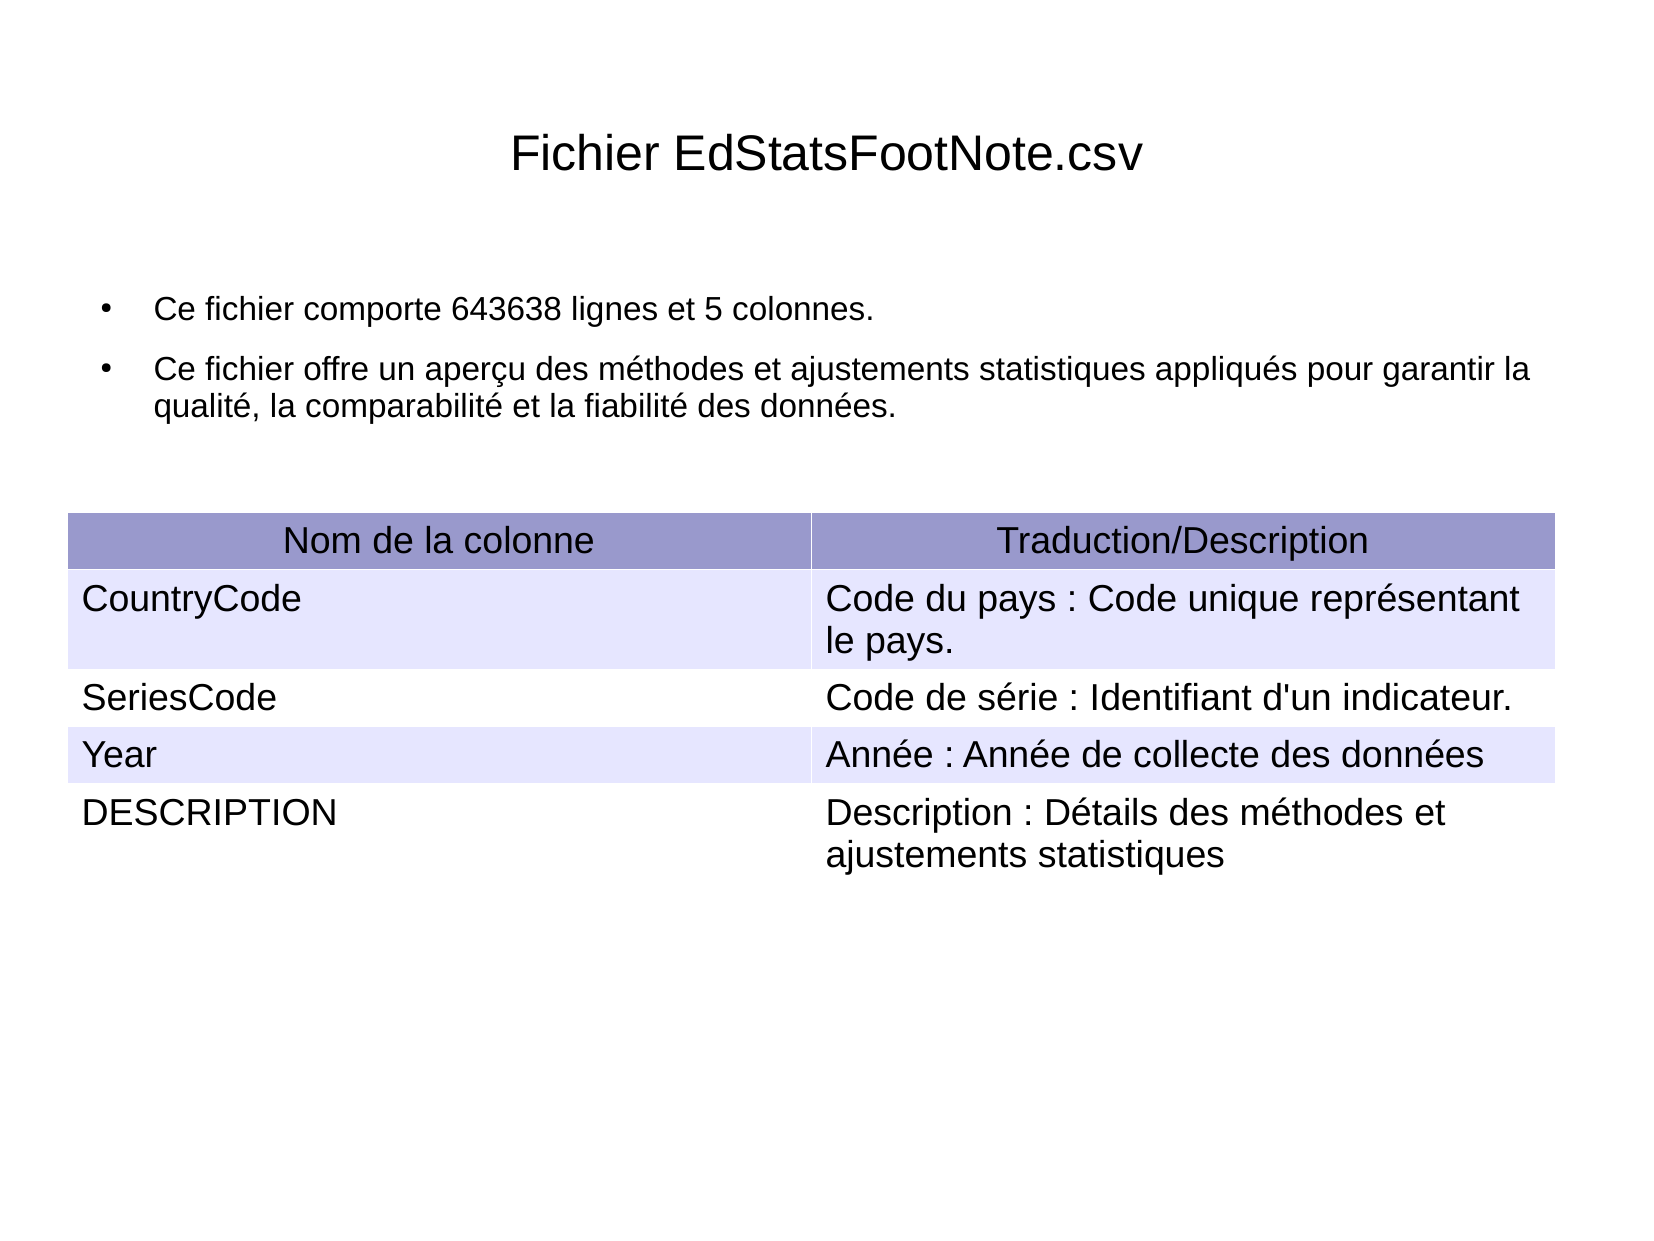

# Fichier EdStatsFootNote.csv
Ce fichier comporte 643638 lignes et 5 colonnes.
Ce fichier offre un aperçu des méthodes et ajustements statistiques appliqués pour garantir la qualité, la comparabilité et la fiabilité des données.
| Nom de la colonne | Traduction/Description |
| --- | --- |
| CountryCode | Code du pays : Code unique représentant le pays. |
| SeriesCode | Code de série : Identifiant d'un indicateur. |
| Year | Année : Année de collecte des données |
| DESCRIPTION | Description : Détails des méthodes et ajustements statistiques |